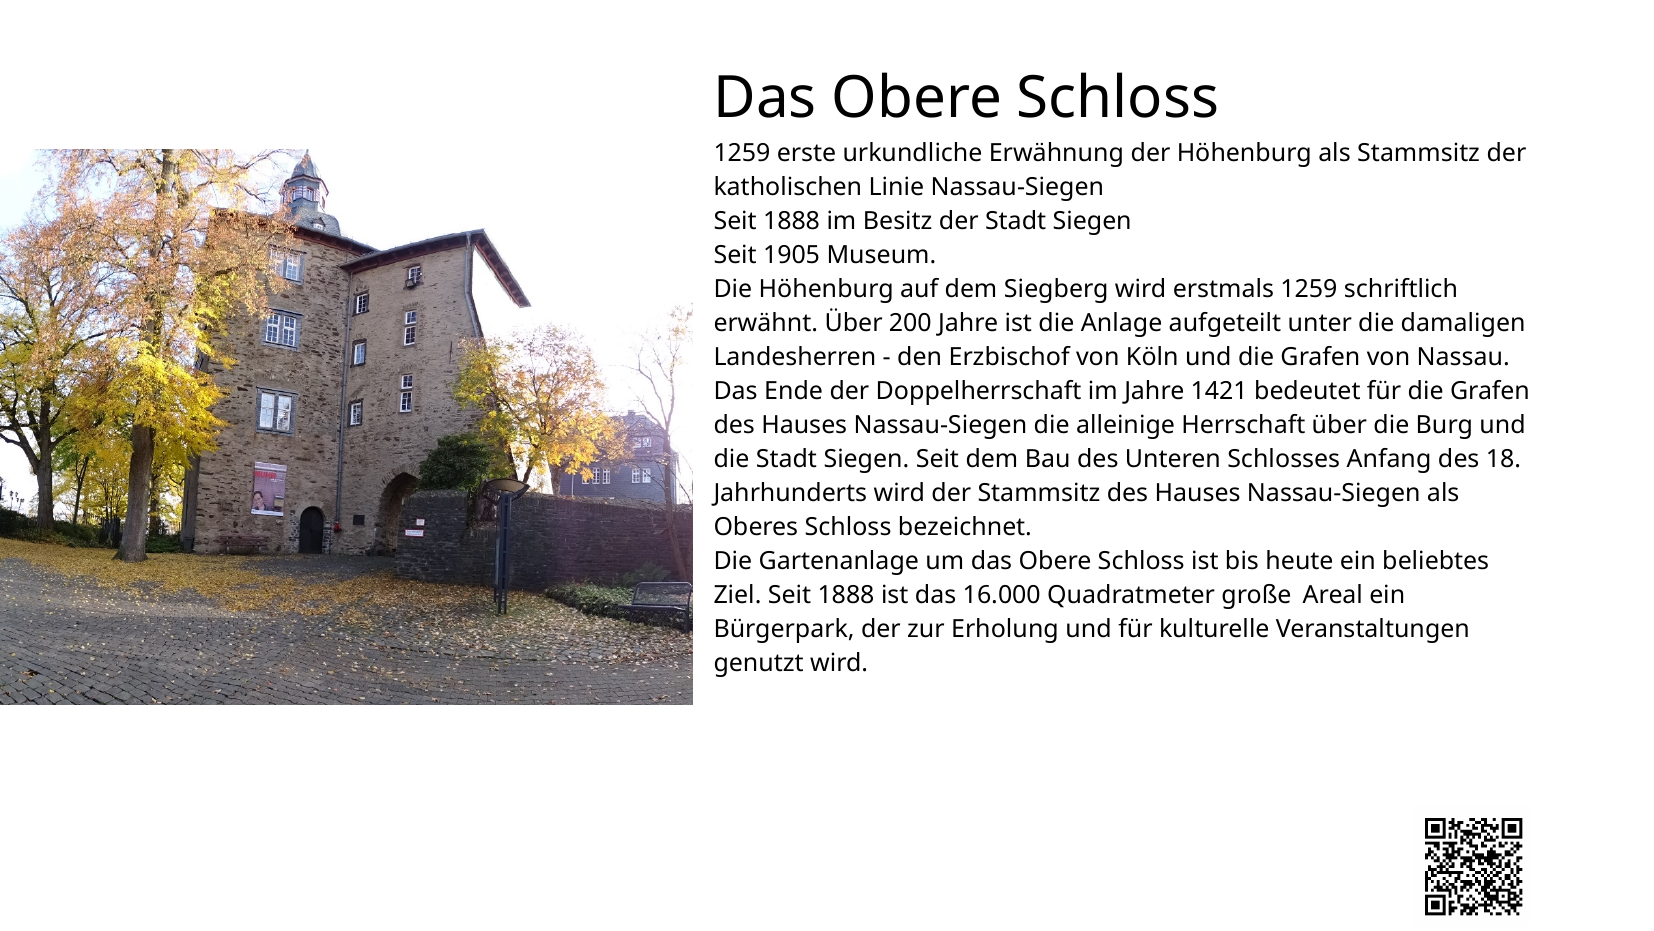

Das Obere Schloss
1259 erste urkundliche Erwähnung der Höhenburg als Stammsitz der katholischen Linie Nassau-Siegen
Seit 1888 im Besitz der Stadt Siegen
Seit 1905 Museum.
Die Höhenburg auf dem Siegberg wird erstmals 1259 schriftlich erwähnt. Über 200 Jahre ist die Anlage aufgeteilt unter die damaligen Landesherren - den Erzbischof von Köln und die Grafen von Nassau.
Das Ende der Doppelherrschaft im Jahre 1421 bedeutet für die Grafen des Hauses Nassau-Siegen die alleinige Herrschaft über die Burg und die Stadt Siegen. Seit dem Bau des Unteren Schlosses Anfang des 18. Jahrhunderts wird der Stammsitz des Hauses Nassau-Siegen als Oberes Schloss bezeichnet.
Die Gartenanlage um das Obere Schloss ist bis heute ein beliebtes Ziel. Seit 1888 ist das 16.000 Quadratmeter große Areal ein Bürgerpark, der zur Erholung und für kulturelle Veranstaltungen genutzt wird.
#